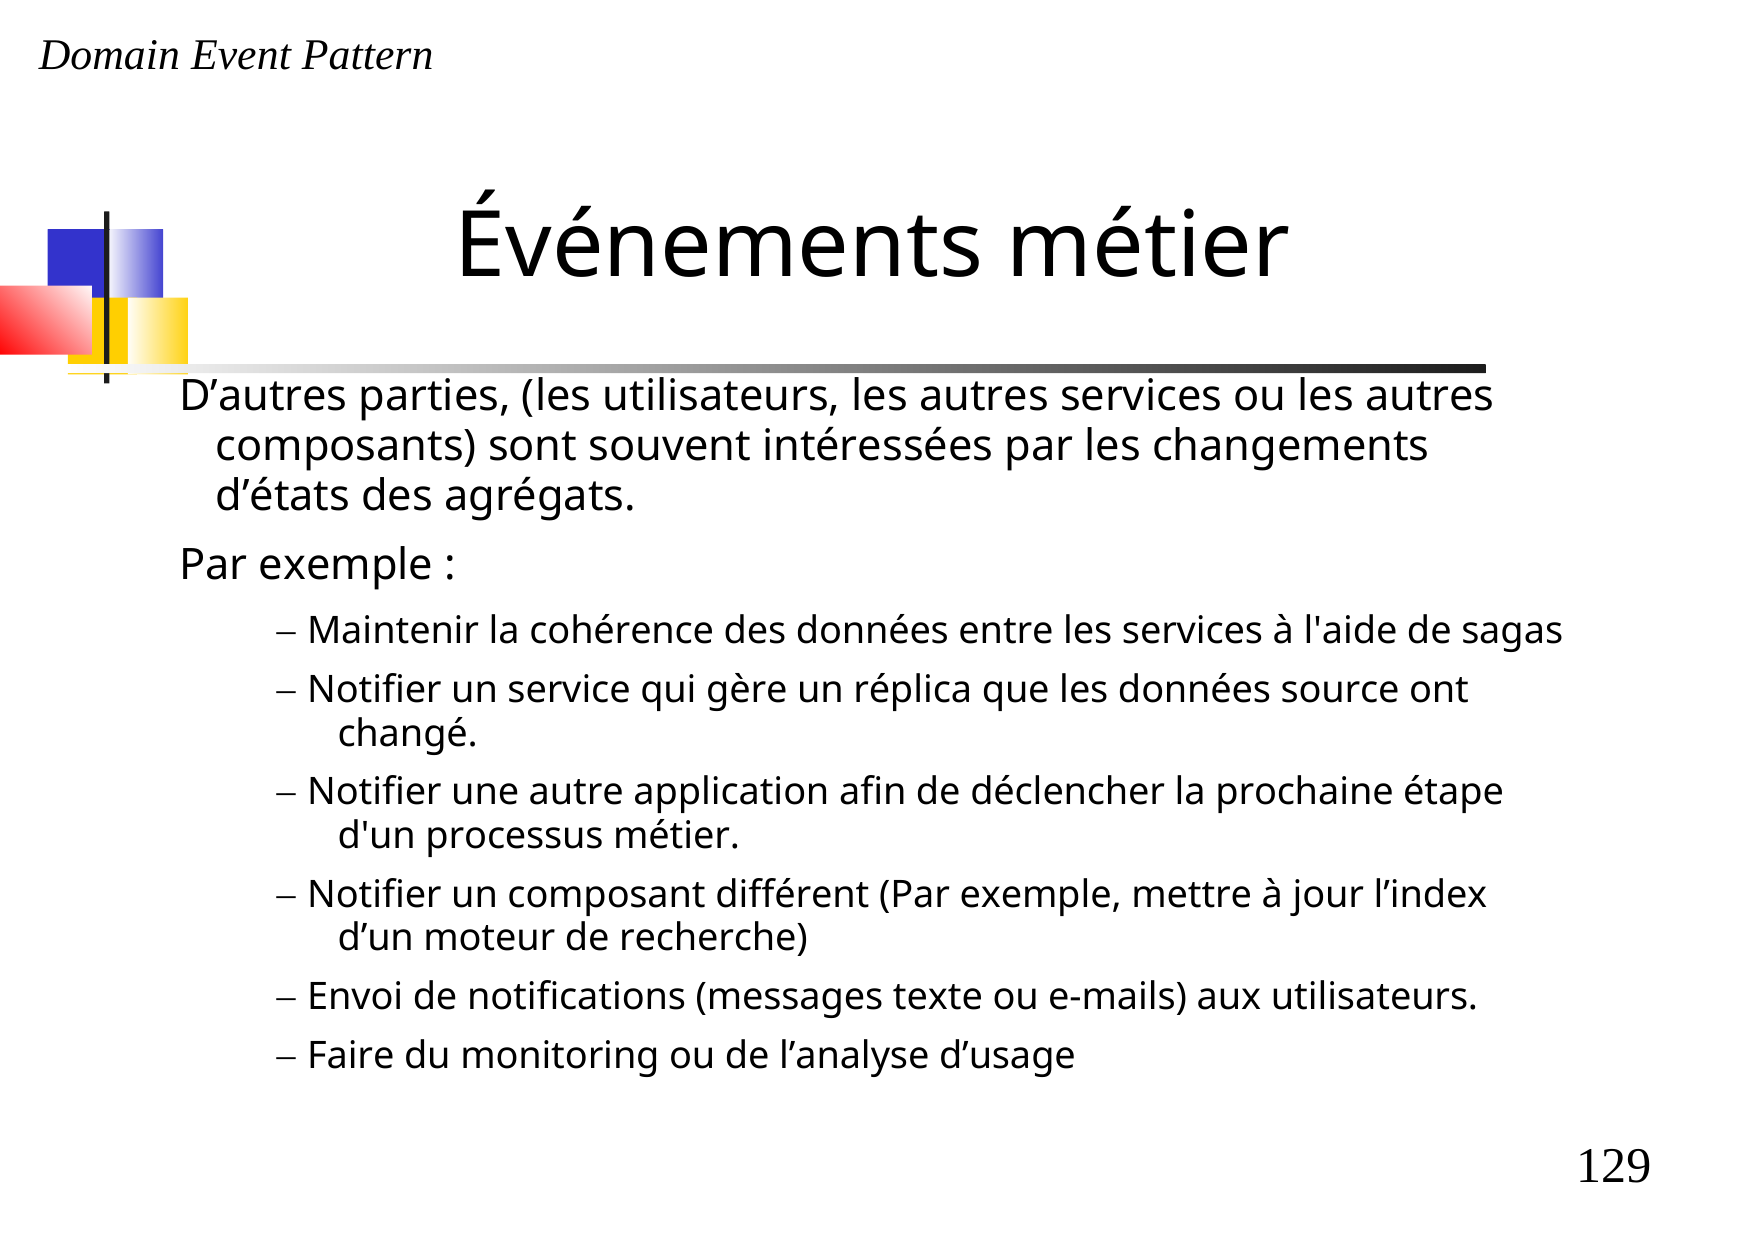

Domain Event Pattern
# Événements métier
D’autres parties, (les utilisateurs, les autres services ou les autres composants) sont souvent intéressées par les changements d’états des agrégats.
Par exemple :
Maintenir la cohérence des données entre les services à l'aide de sagas
Notifier un service qui gère un réplica que les données source ont changé.
Notifier une autre application afin de déclencher la prochaine étape d'un processus métier.
Notifier un composant différent (Par exemple, mettre à jour l’index d’un moteur de recherche)
Envoi de notifications (messages texte ou e-mails) aux utilisateurs.
Faire du monitoring ou de l’analyse d’usage